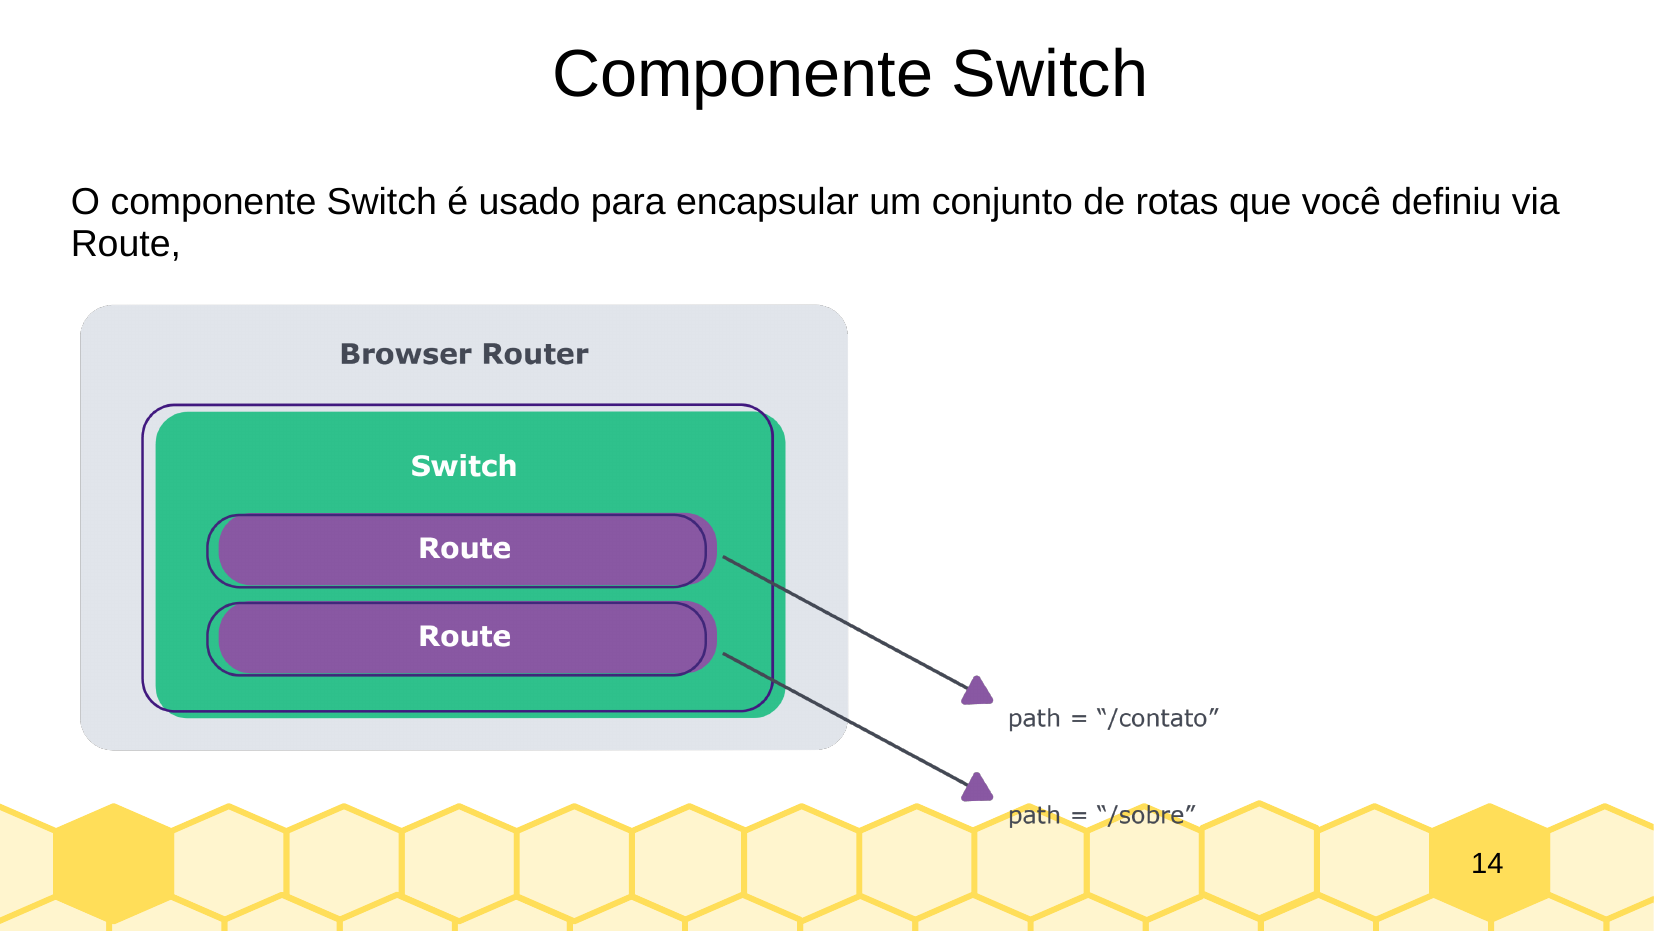

# Componente Switch
O componente Switch é usado para encapsular um conjunto de rotas que você definiu via Route,